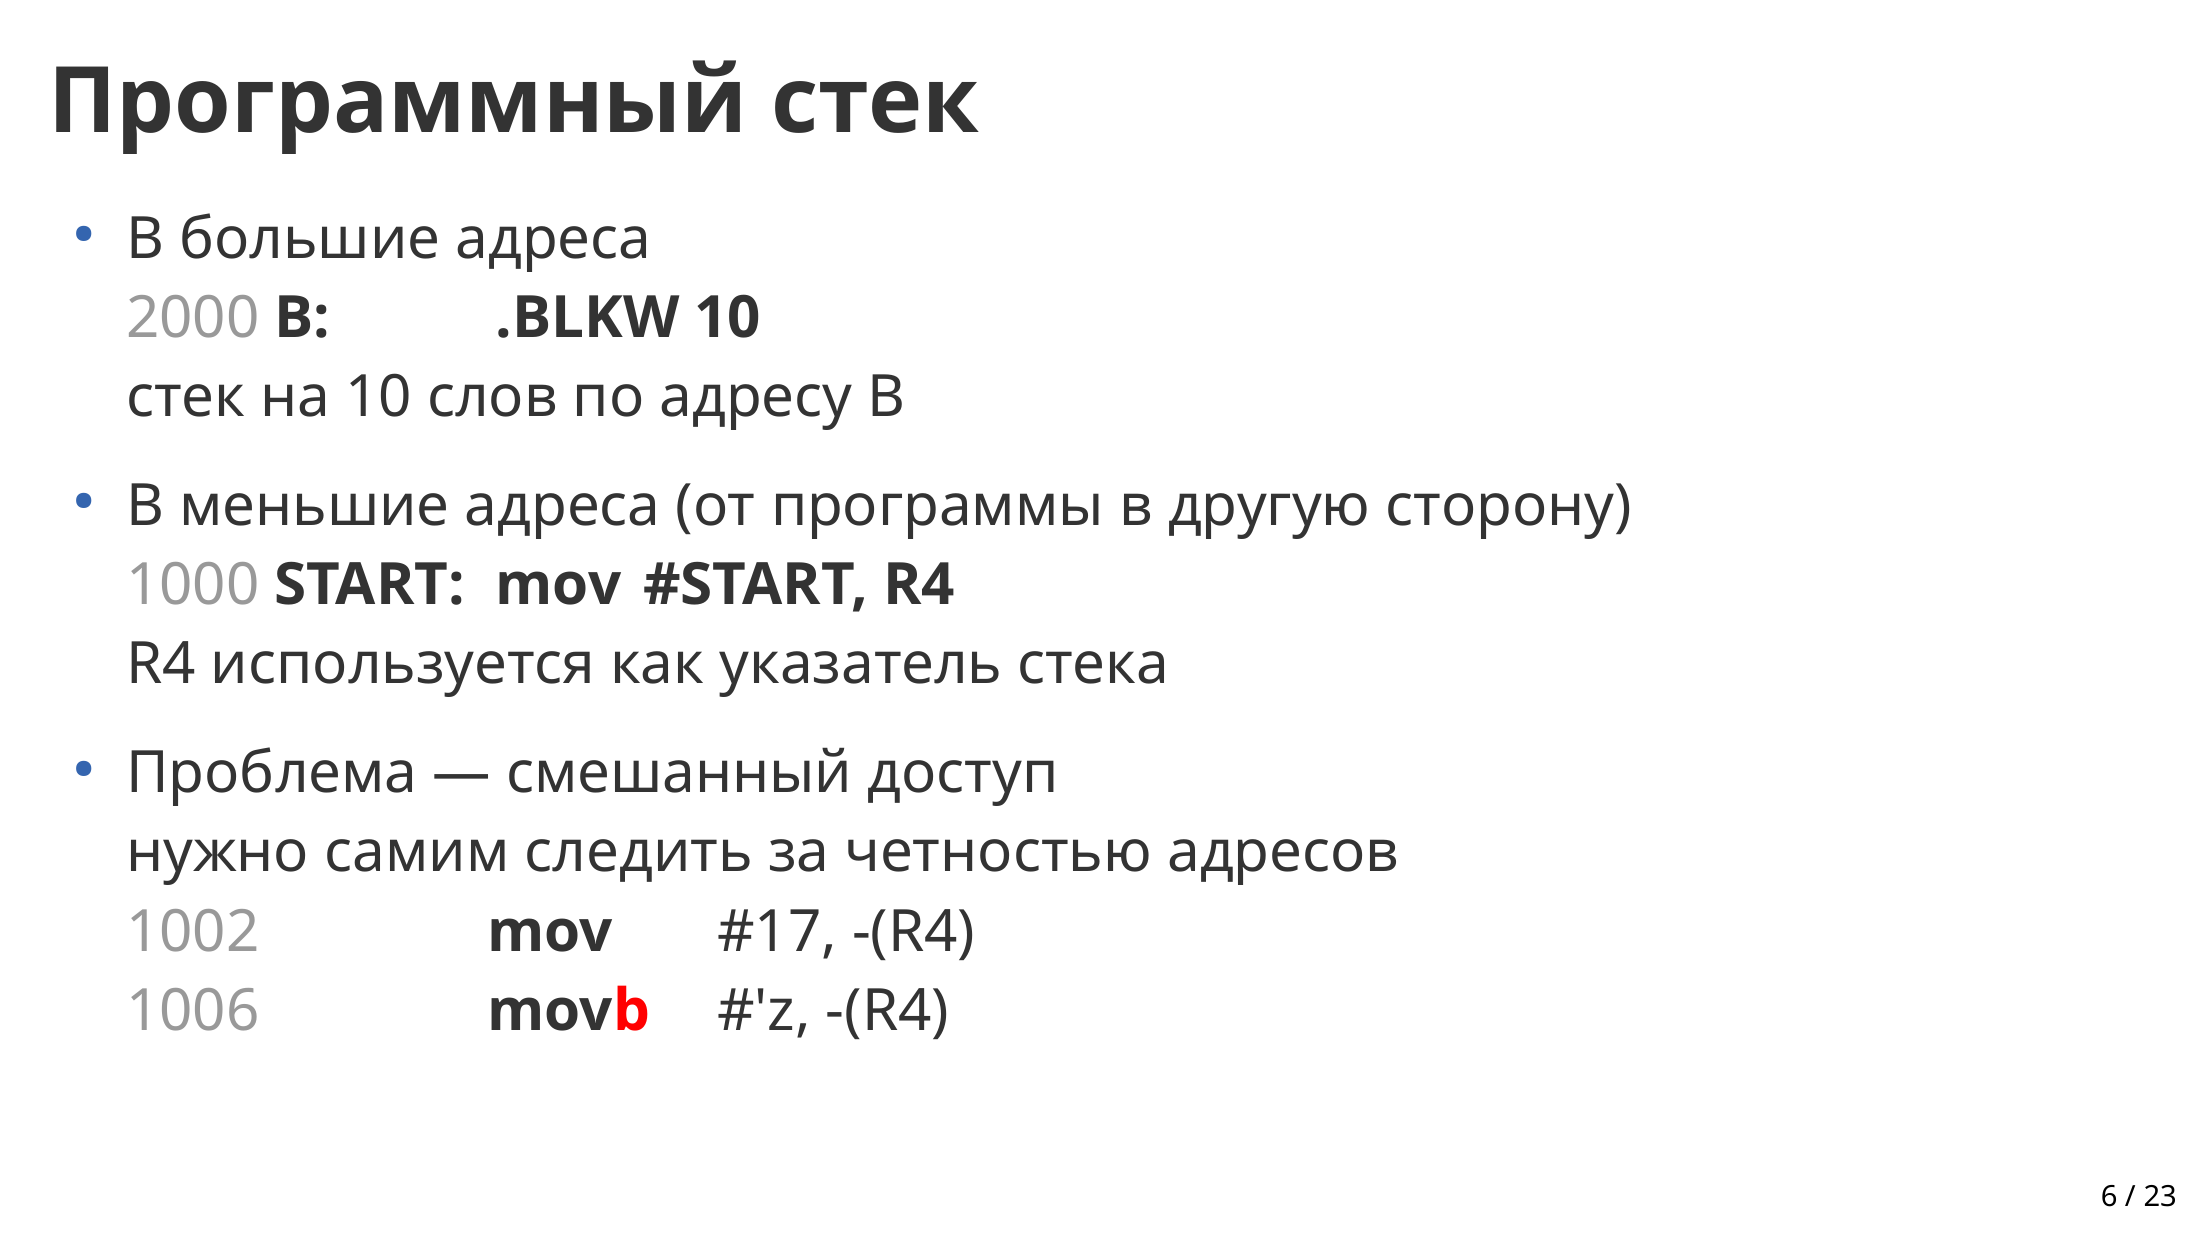

# Программный стек
В большие адреса
2000	B:			.BLKW 10
стек на 10 слов по адресу В
В меньшие адреса (от программы в другую сторону)
1000	START:	mov 	#START, R4
R4 используется как указатель стека
Проблема — смешанный доступ
нужно самим следить за четностью адресов
1002	 mov 		#17, -(R4)
1006	 movb 	#'z, -(R4)
6